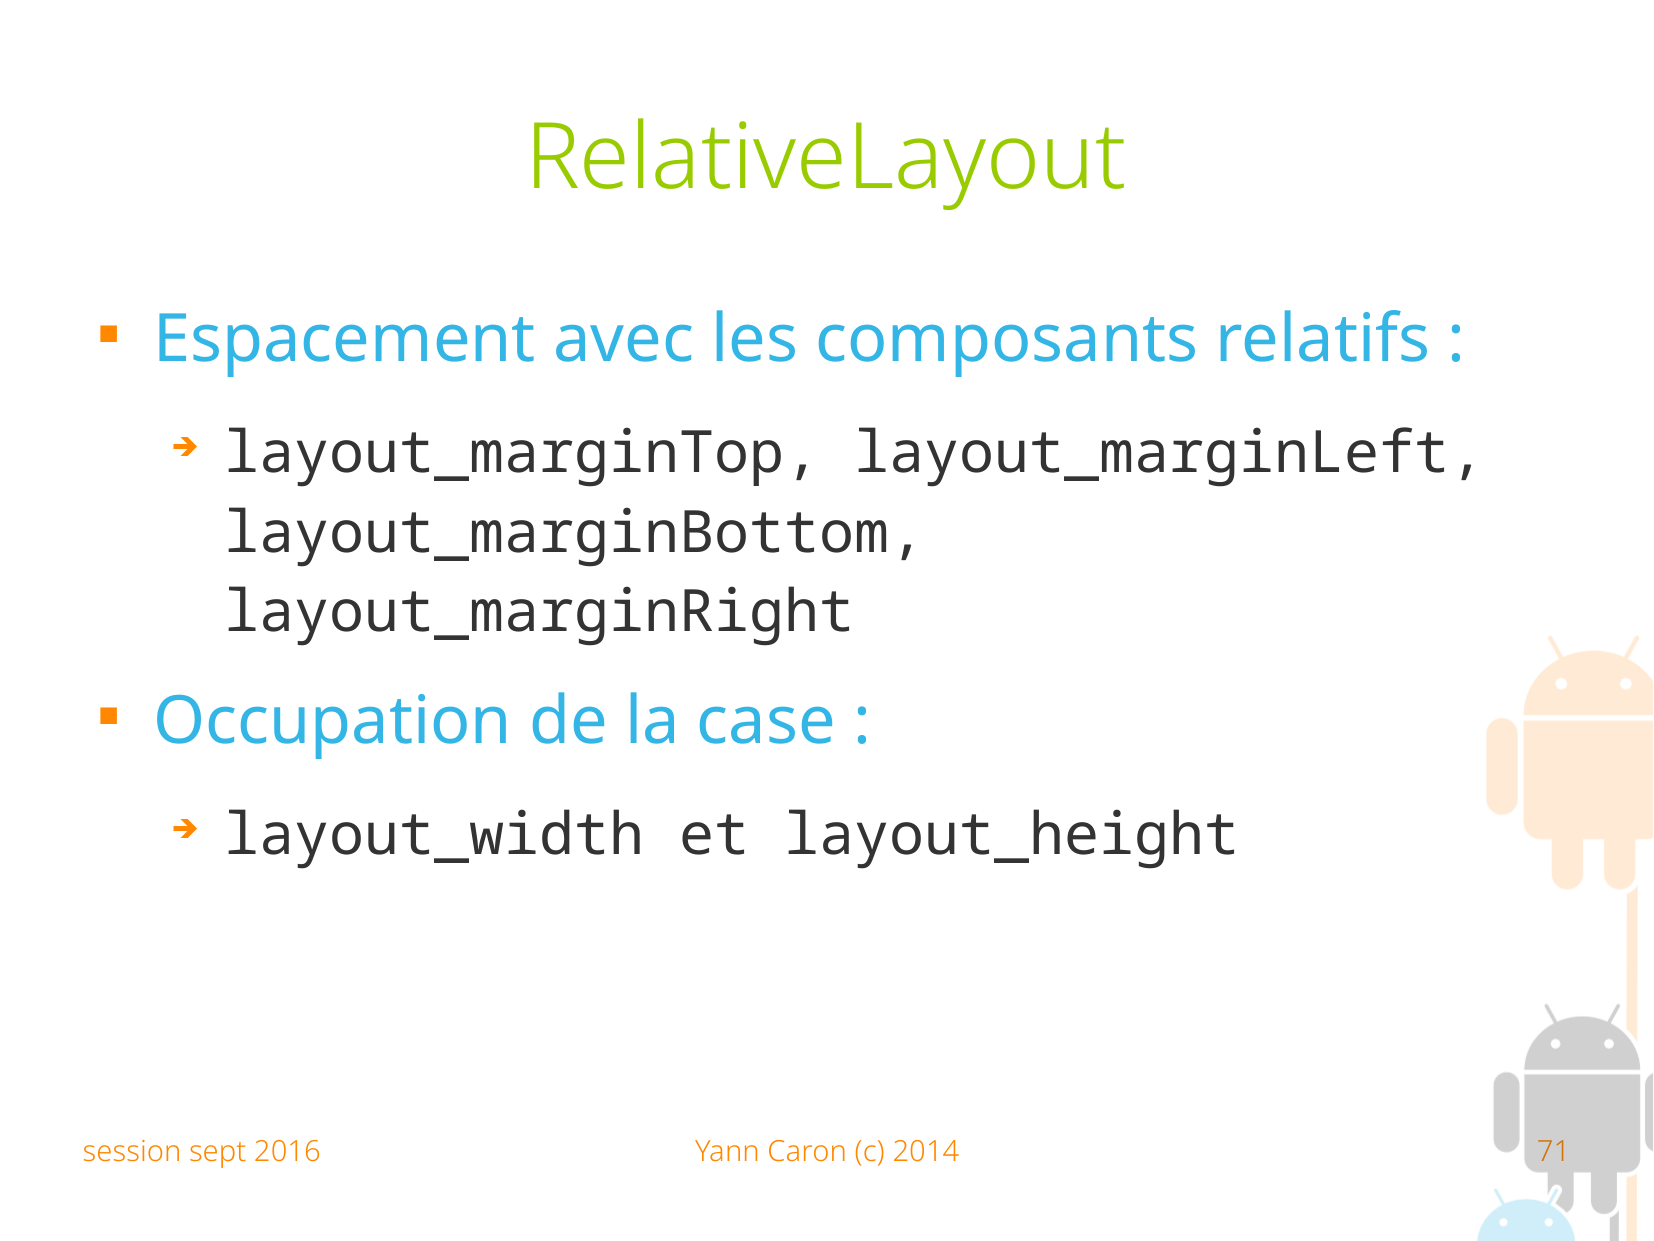

# RelativeLayout
Espacement avec les composants relatifs :
layout_marginTop, layout_marginLeft, layout_marginBottom, layout_marginRight
Occupation de la case :
layout_width et layout_height
session sept 2016
Yann Caron (c) 2014
71